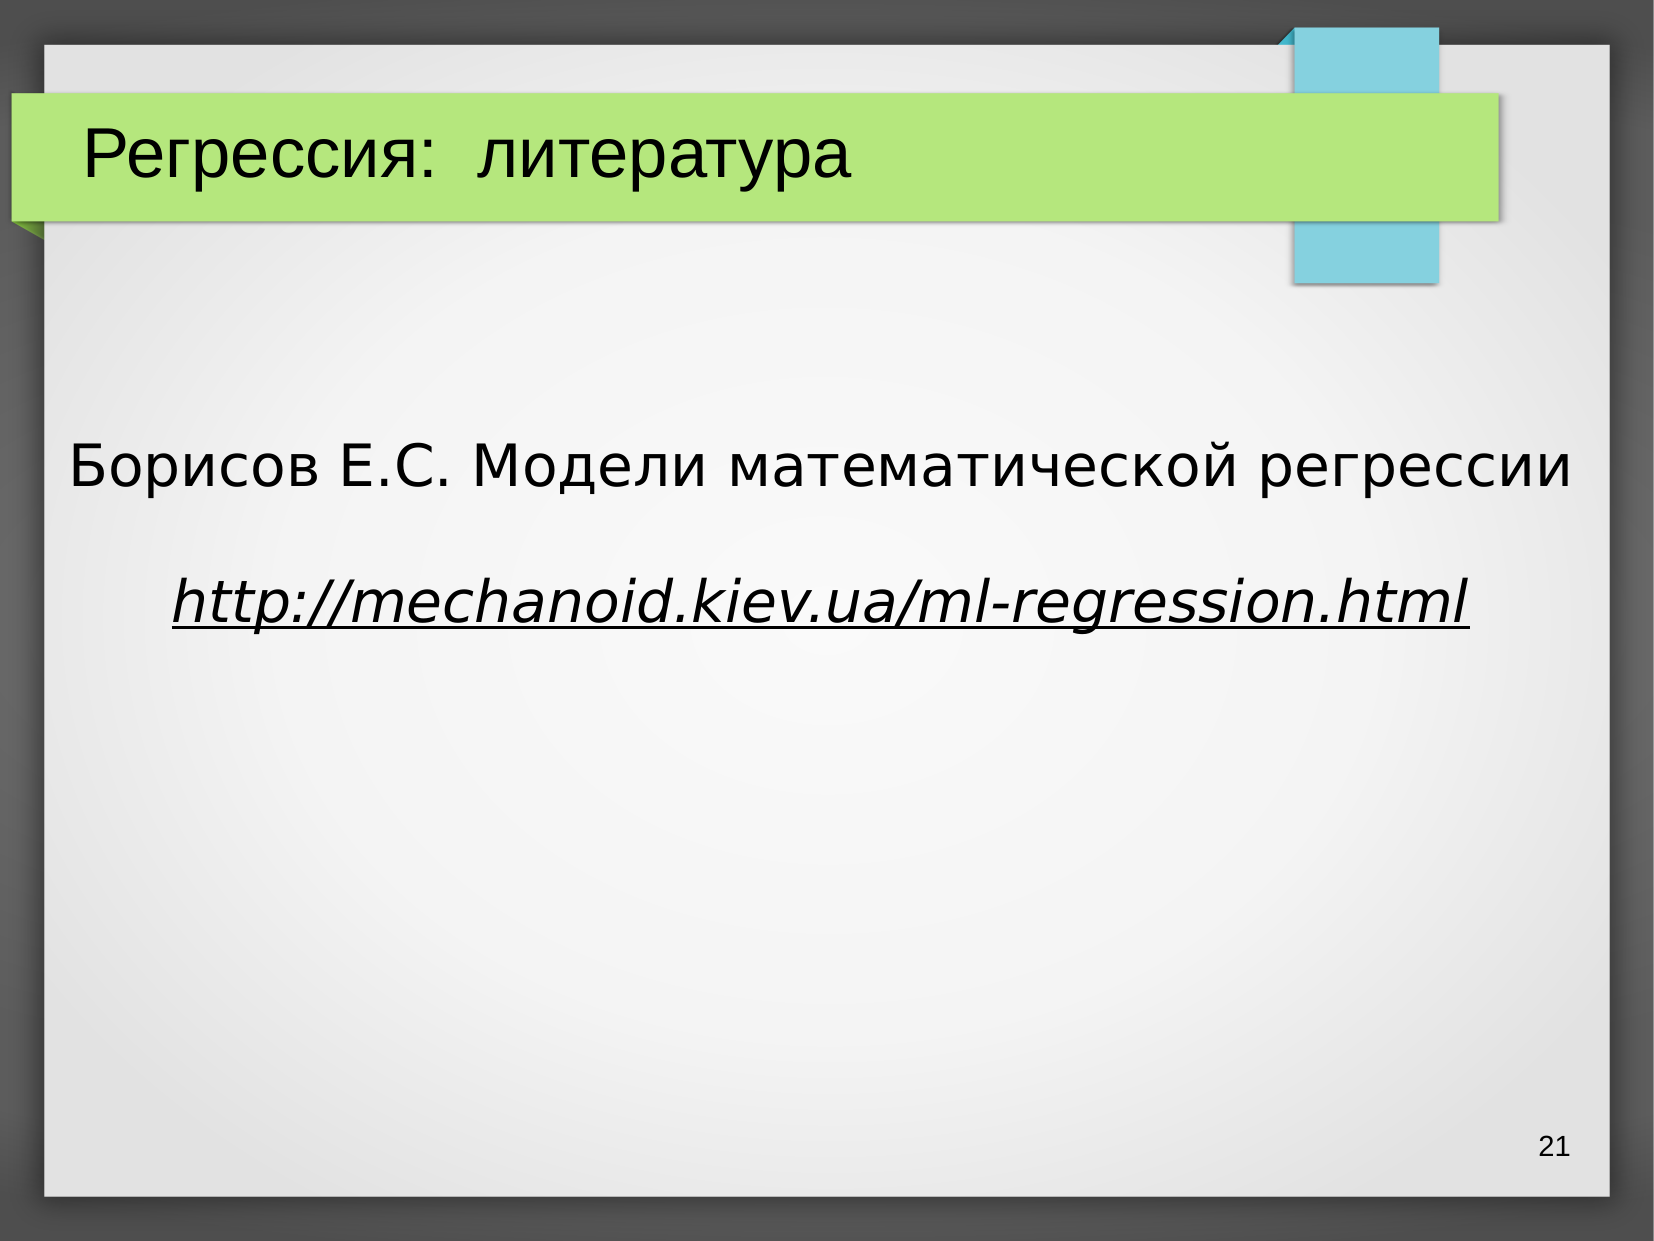

# Регрессия: литература
Борисов Е.С. Модели математической регрессии
http://mechanoid.kiev.ua/ml-regression.html
21